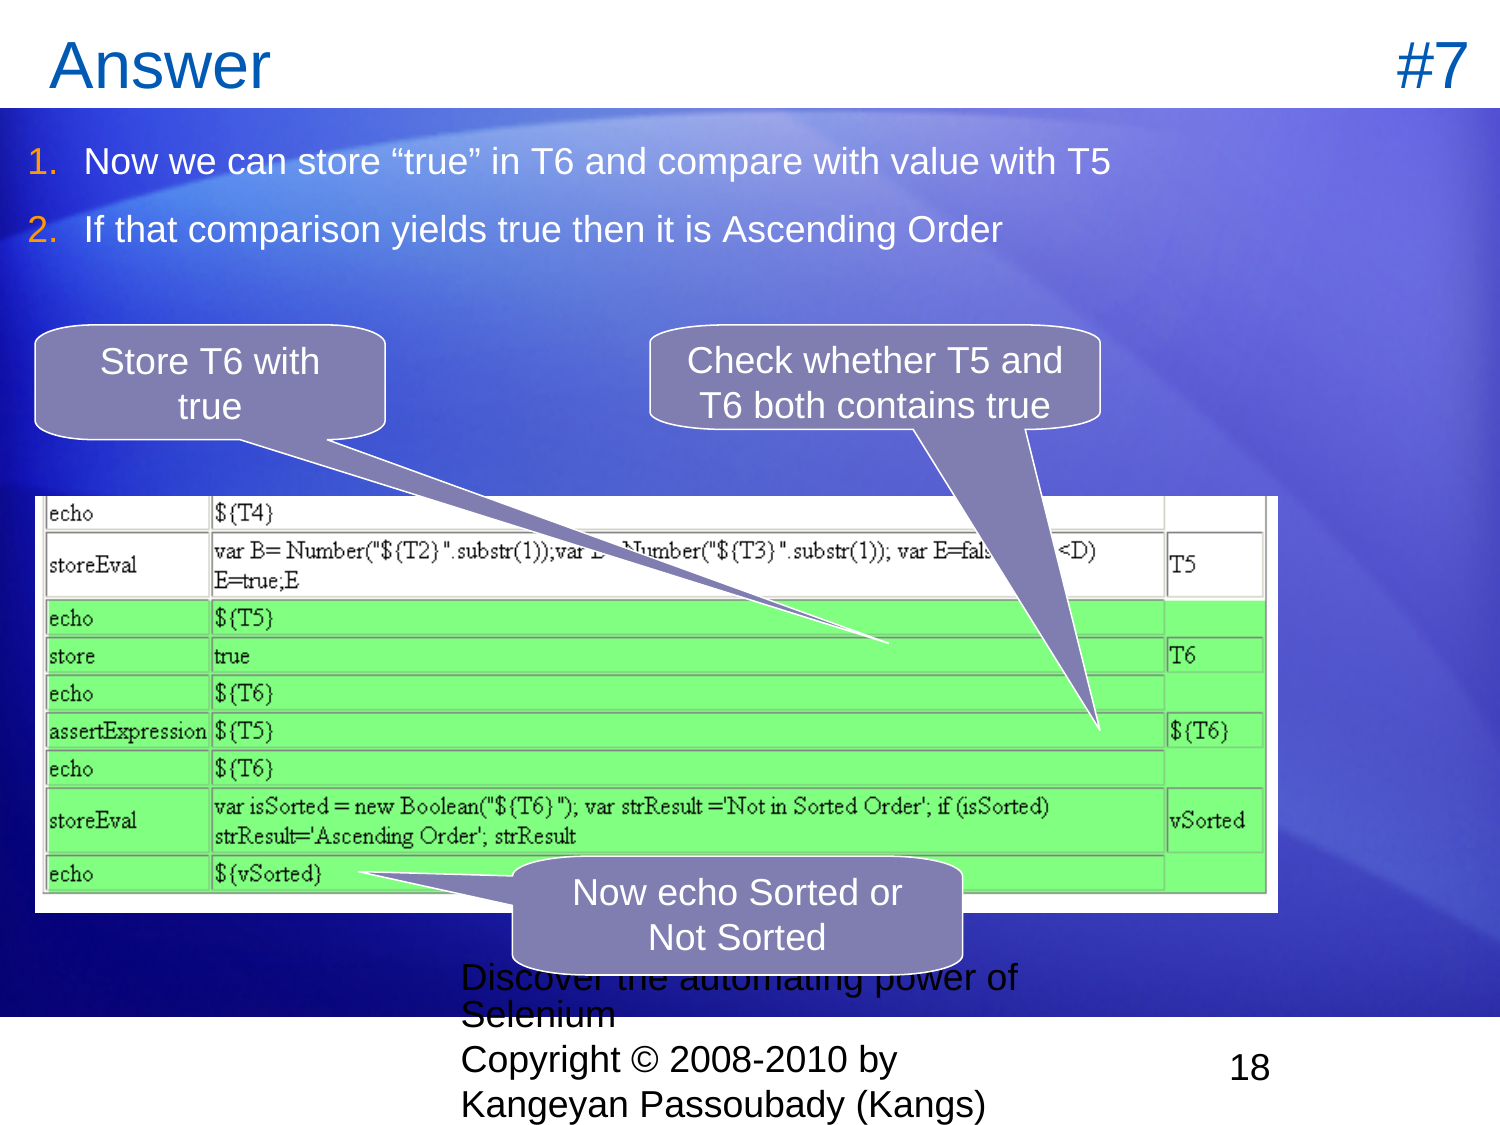

# Answer #7
Now we can store “true” in T6 and compare with value with T5
If that comparison yields true then it is Ascending Order
Store T6 with true
Check whether T5 and T6 both contains true
Now echo Sorted or Not Sorted
Discover the automating power of Selenium
18